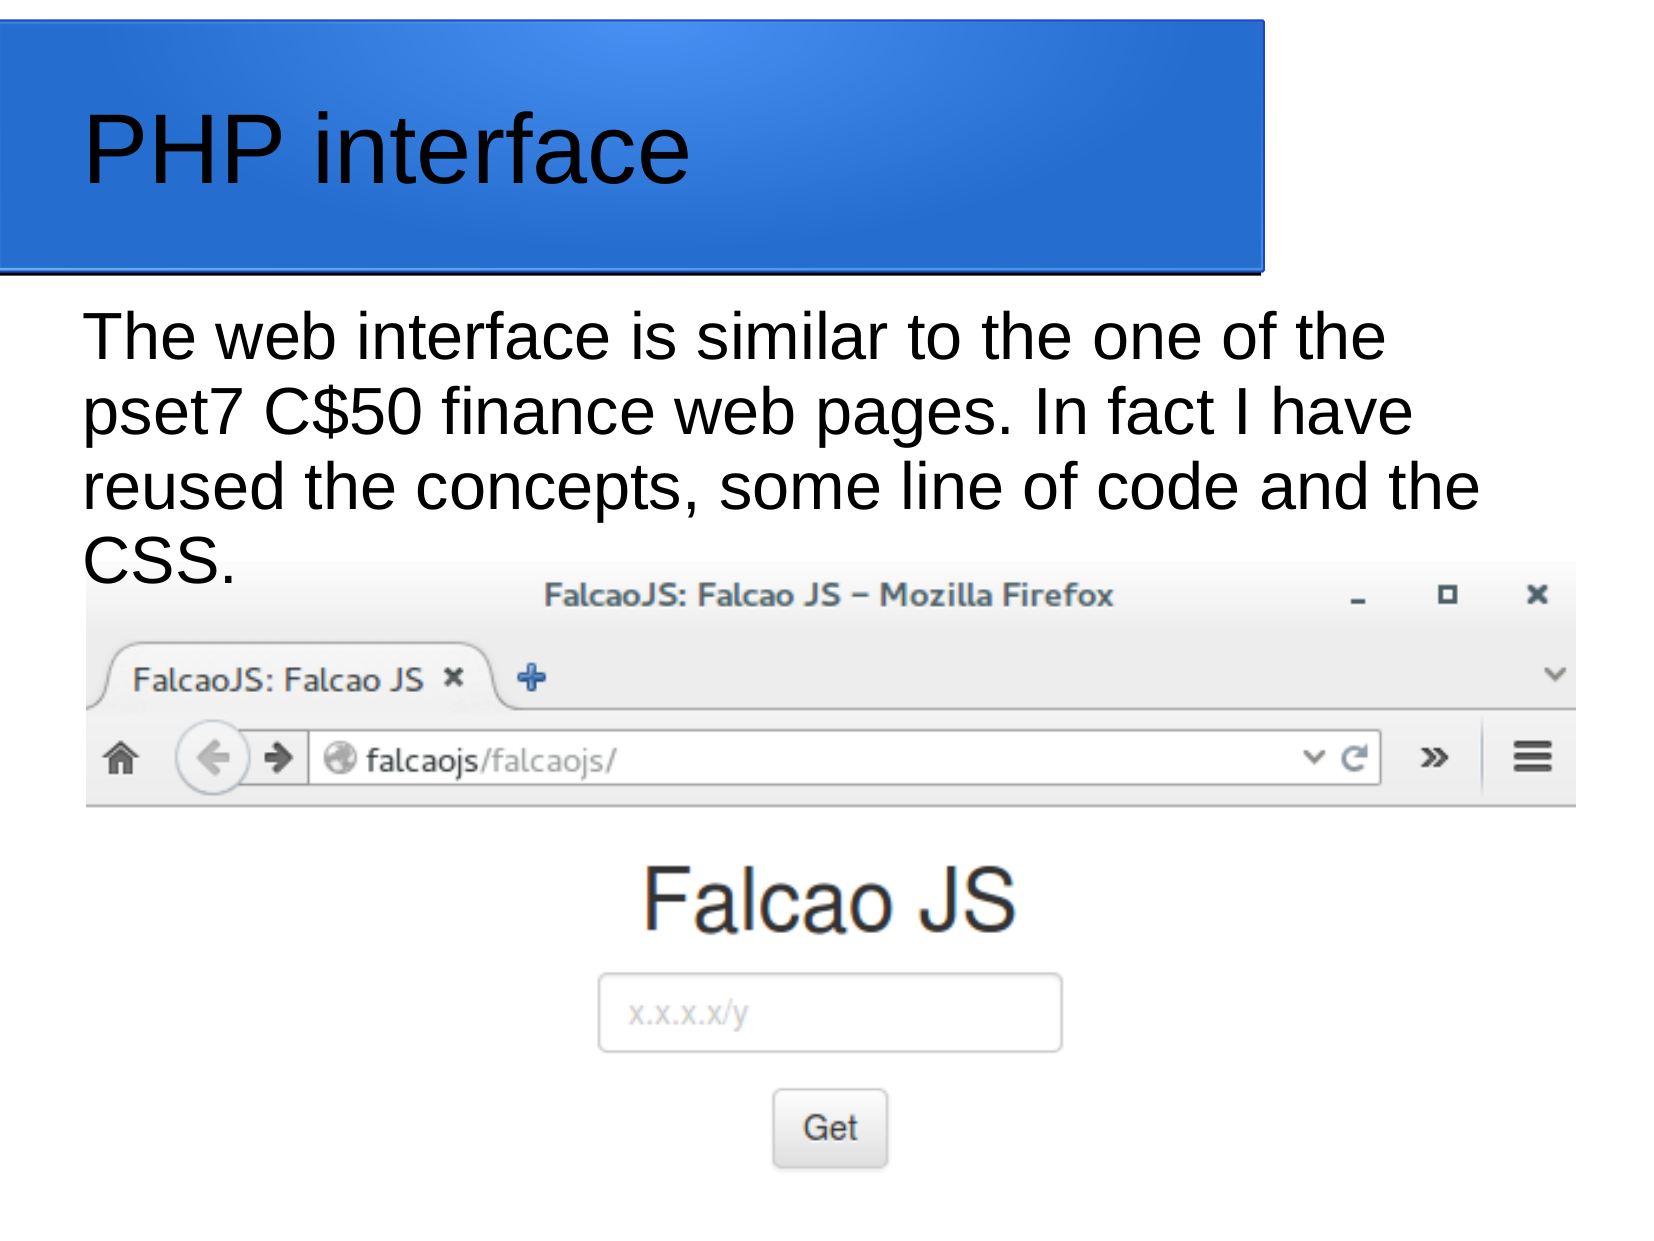

# PHP interface
The web interface is similar to the one of the pset7 C$50 finance web pages. In fact I have reused the concepts, some line of code and the CSS.